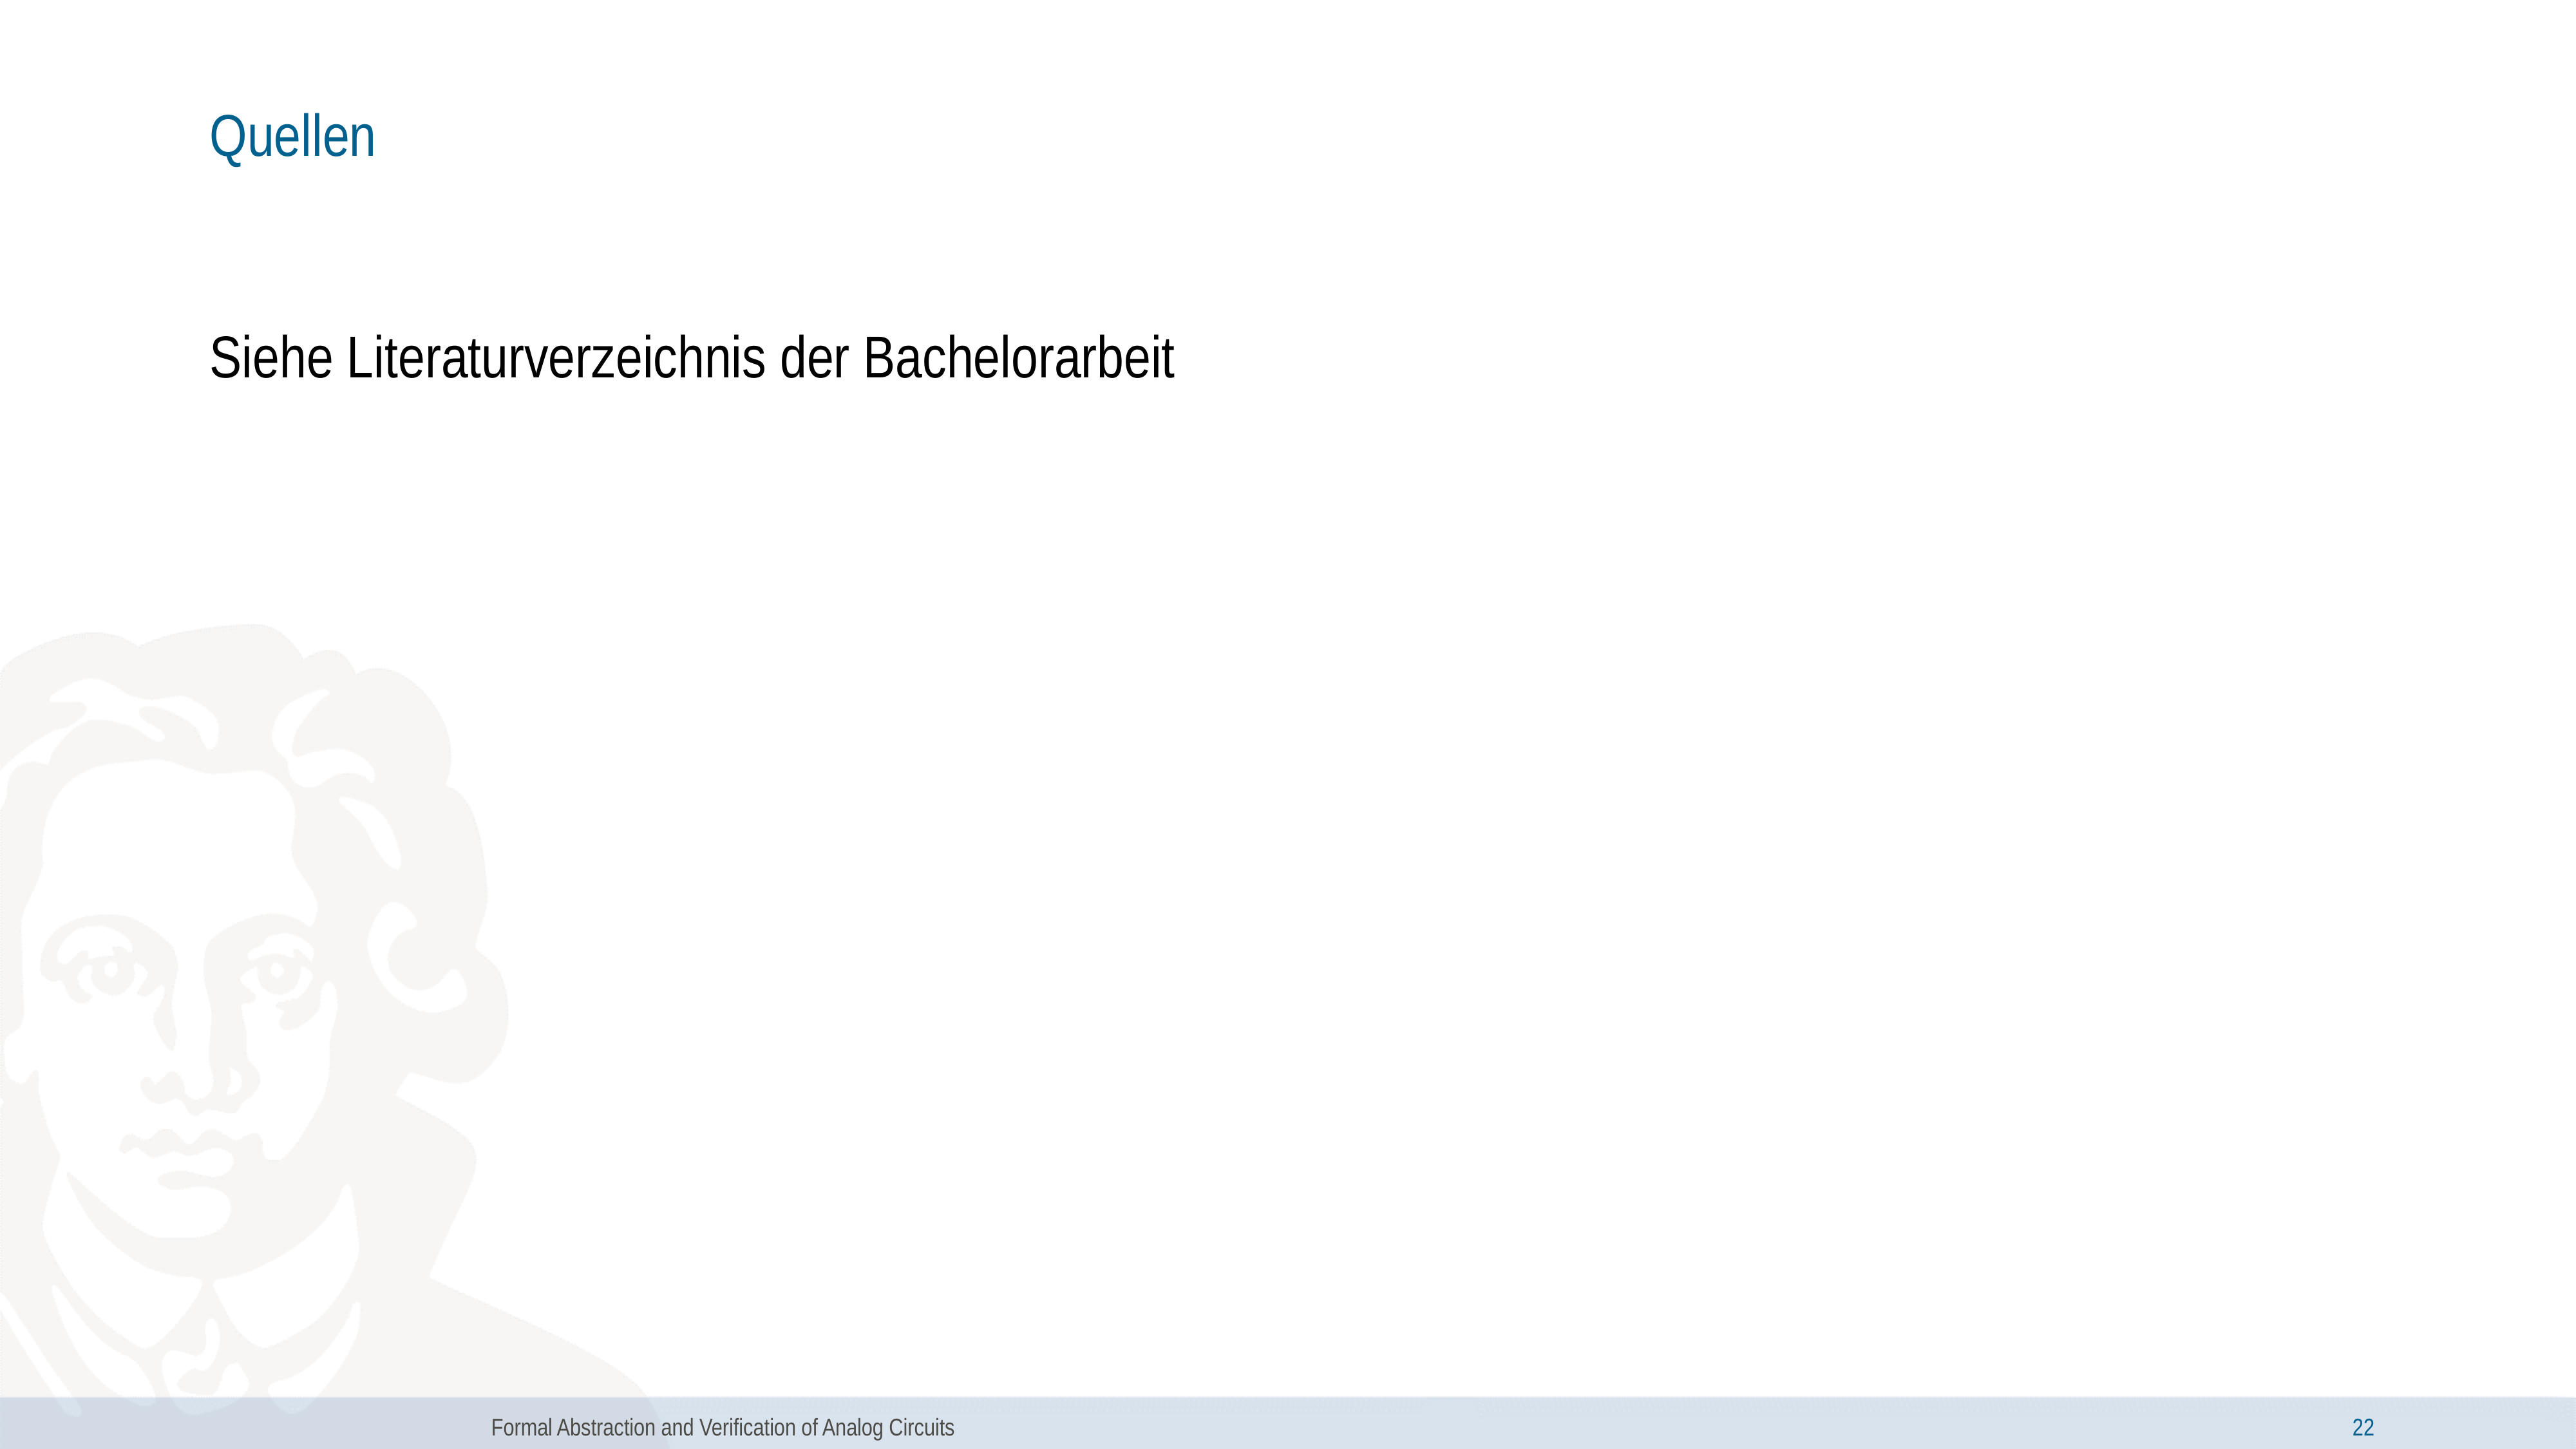

Quellen
# Siehe Literaturverzeichnis der Bachelorarbeit
Formal Abstraction and Verification of Analog Circuits